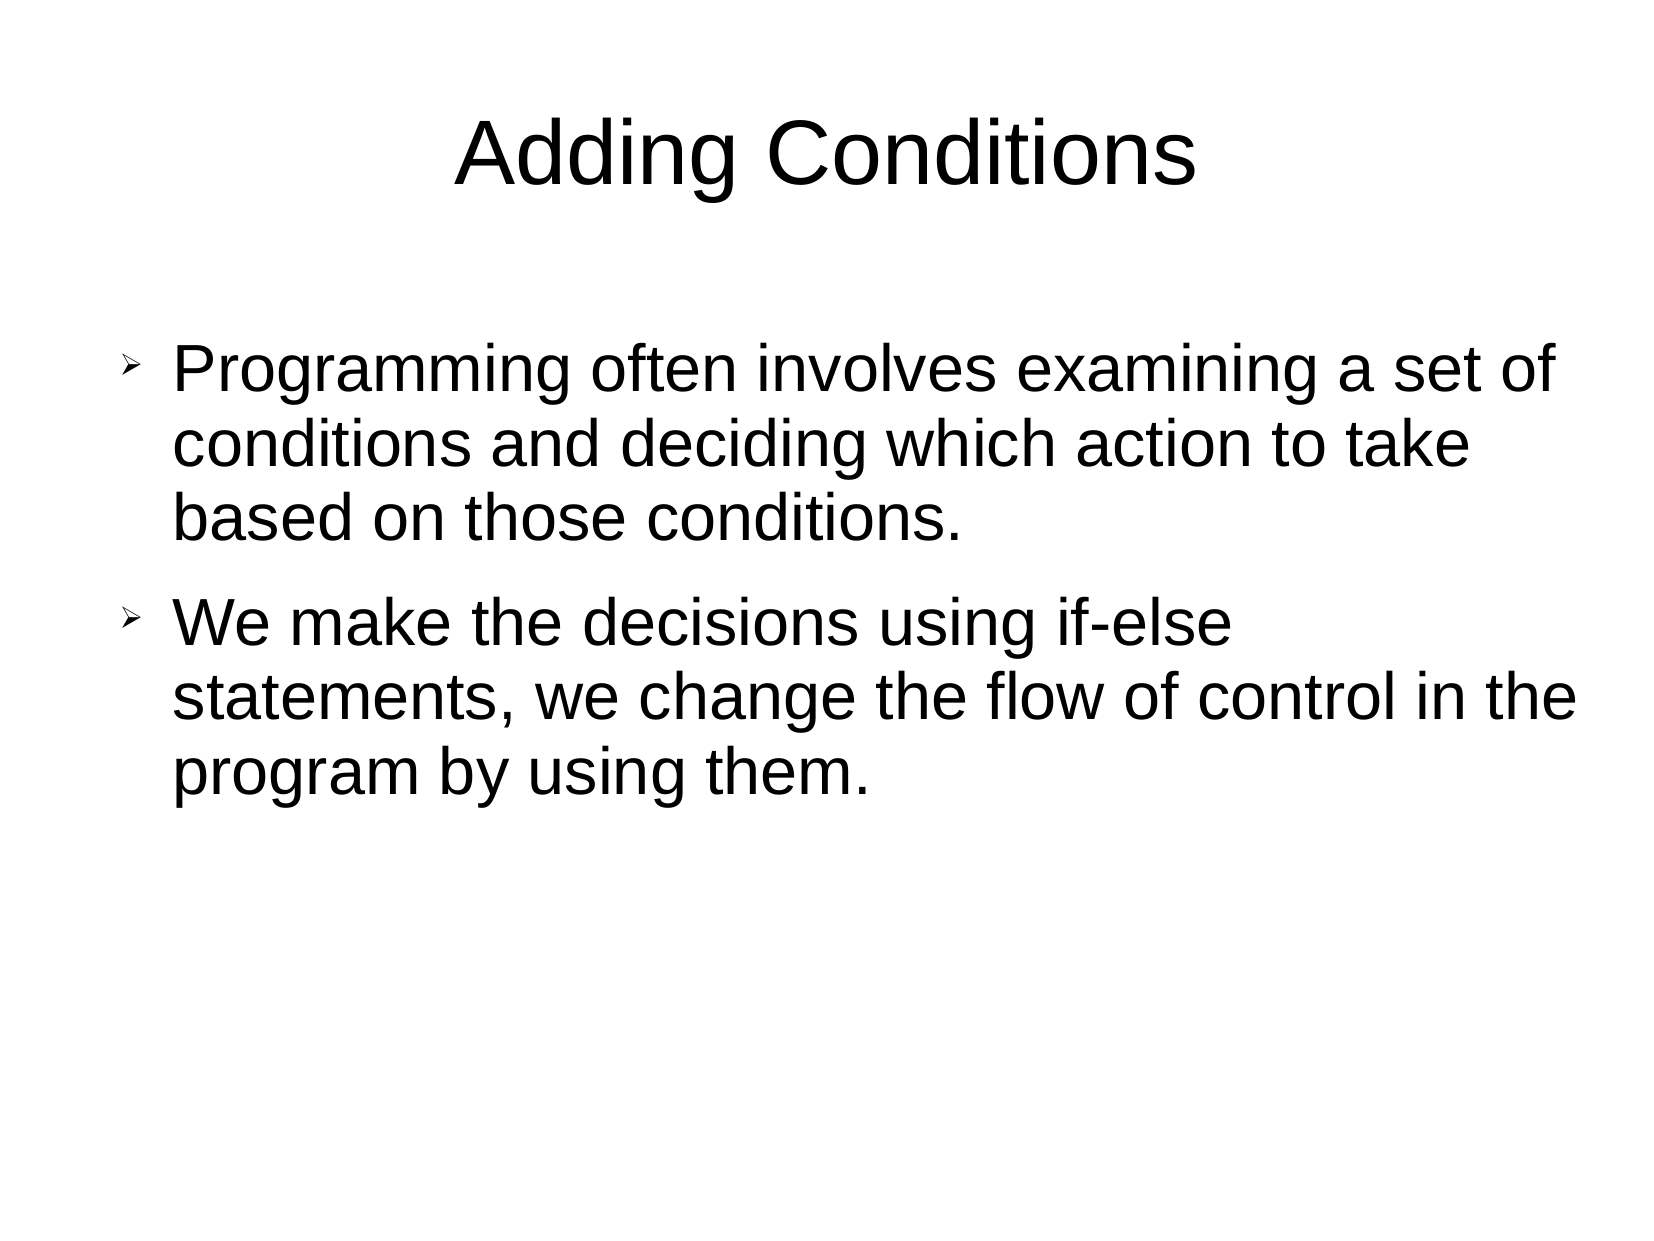

# Adding Conditions
Programming often involves examining a set of conditions and deciding which action to take based on those conditions.
We make the decisions using if-else statements, we change the flow of control in the program by using them.